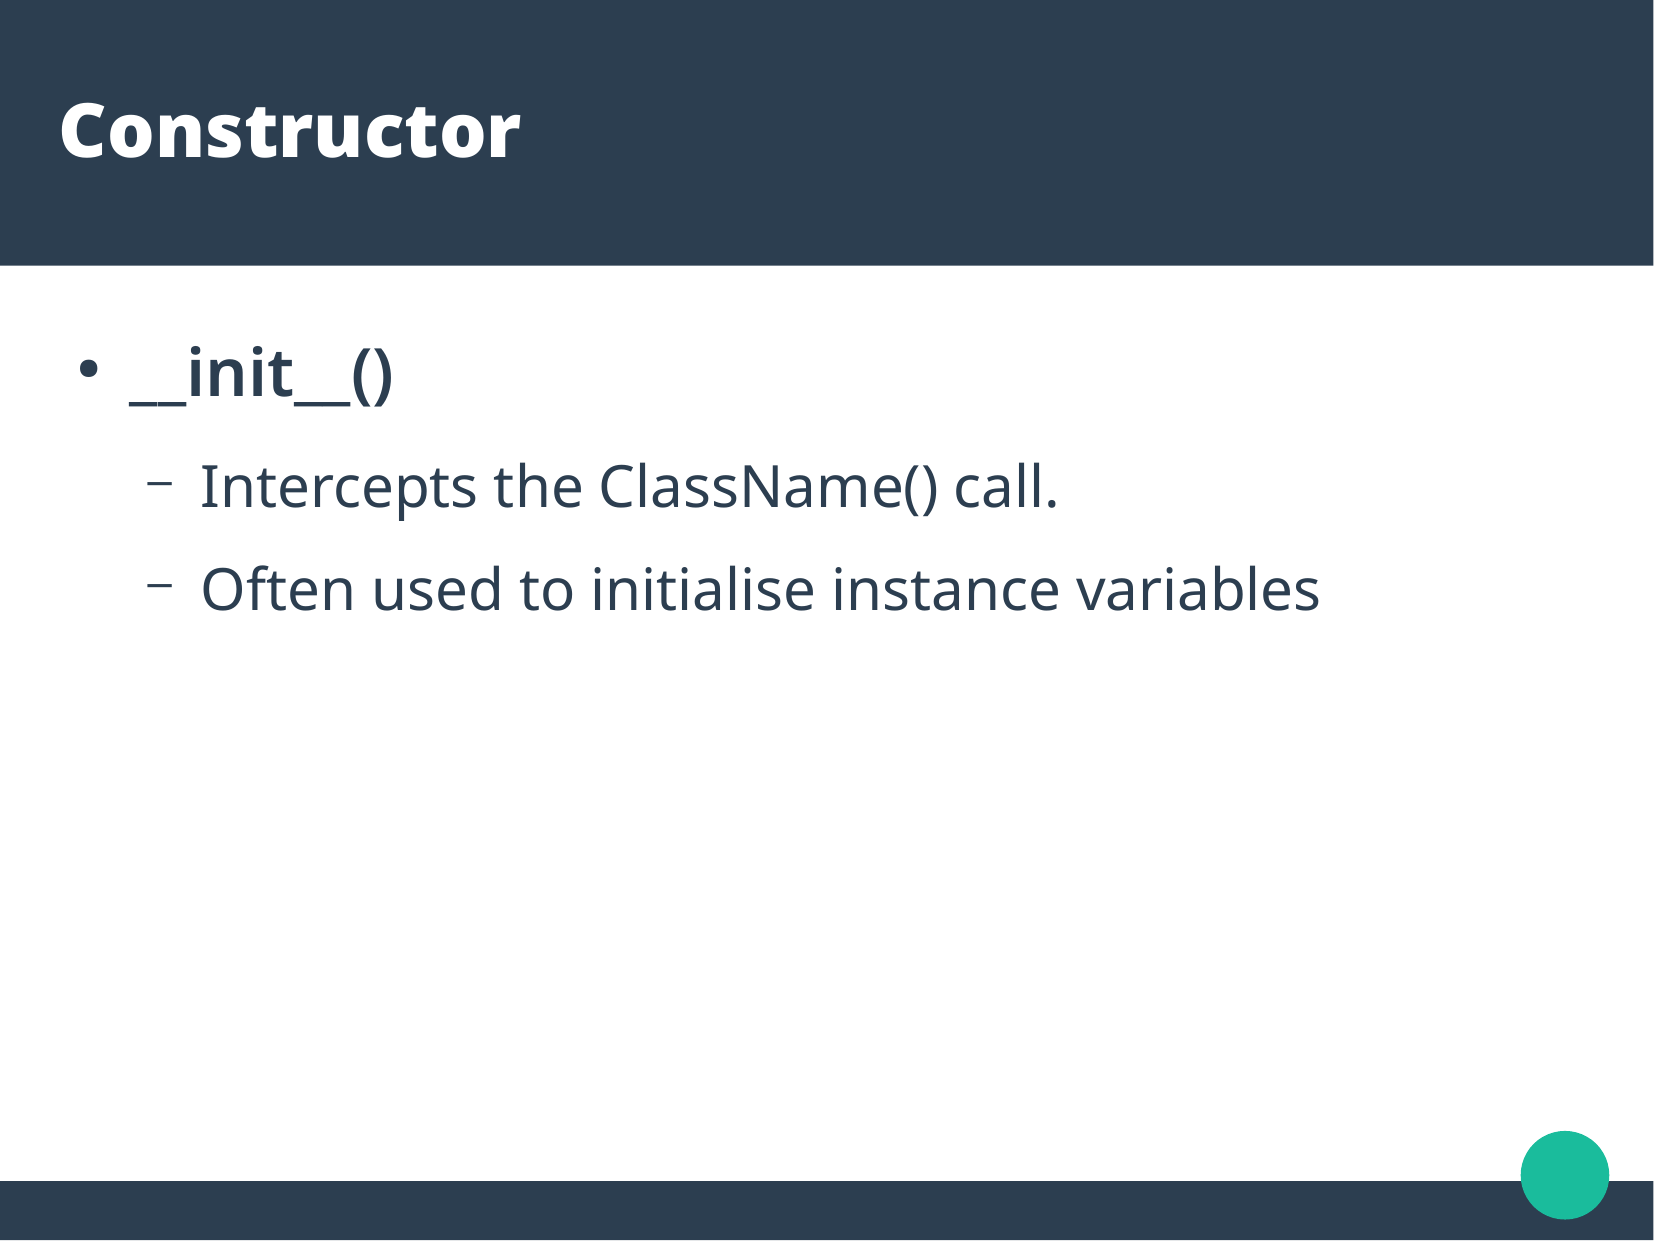

# Constructor
__init__()
Intercepts the ClassName() call.
Often used to initialise instance variables